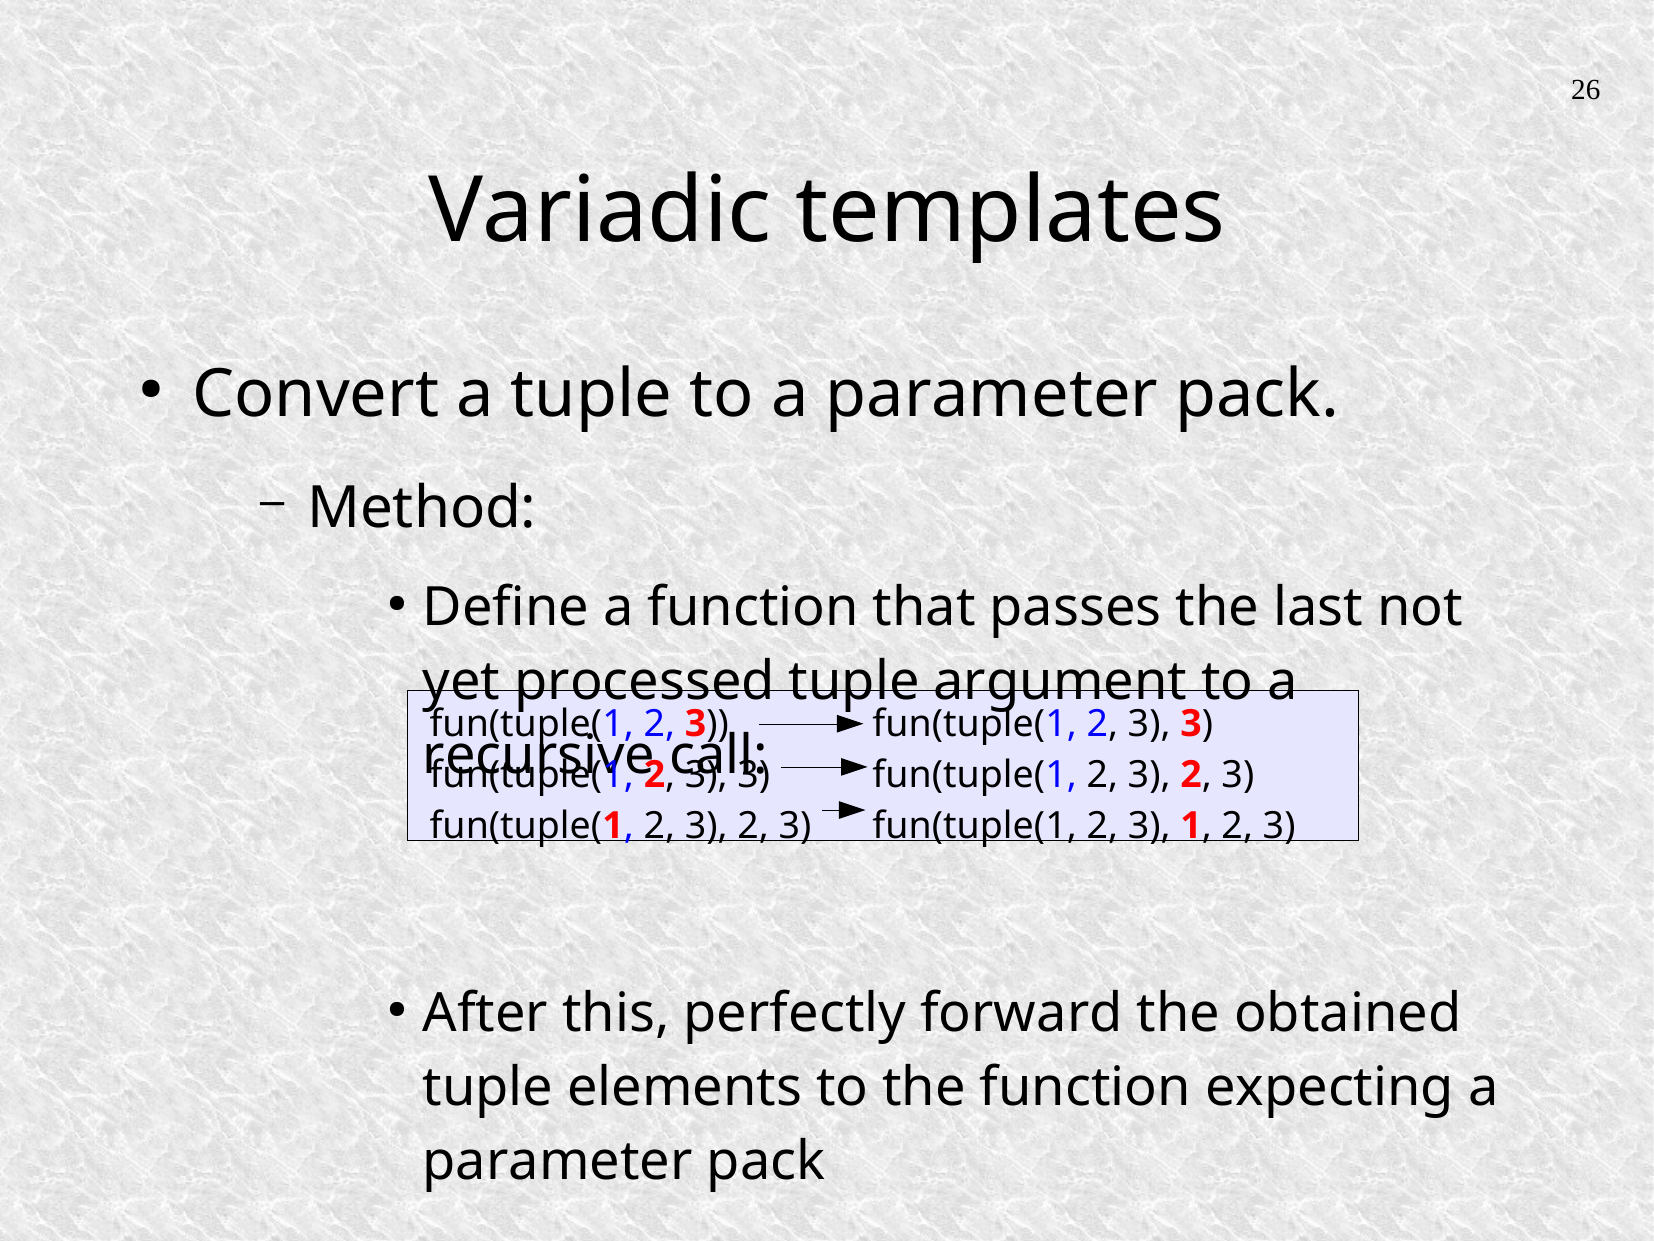

26
# Variadic templates
Convert a tuple to a parameter pack.
Method:
Define a function that passes the last not yet processed tuple argument to a recursive call:
After this, perfectly forward the obtained tuple elements to the function expecting a parameter pack
fun(tuple(1, 2, 3))		fun(tuple(1, 2, 3), 3)
fun(tuple(1, 2, 3), 3) 		fun(tuple(1, 2, 3), 2, 3)
fun(tuple(1, 2, 3), 2, 3) 	fun(tuple(1, 2, 3), 1, 2, 3)